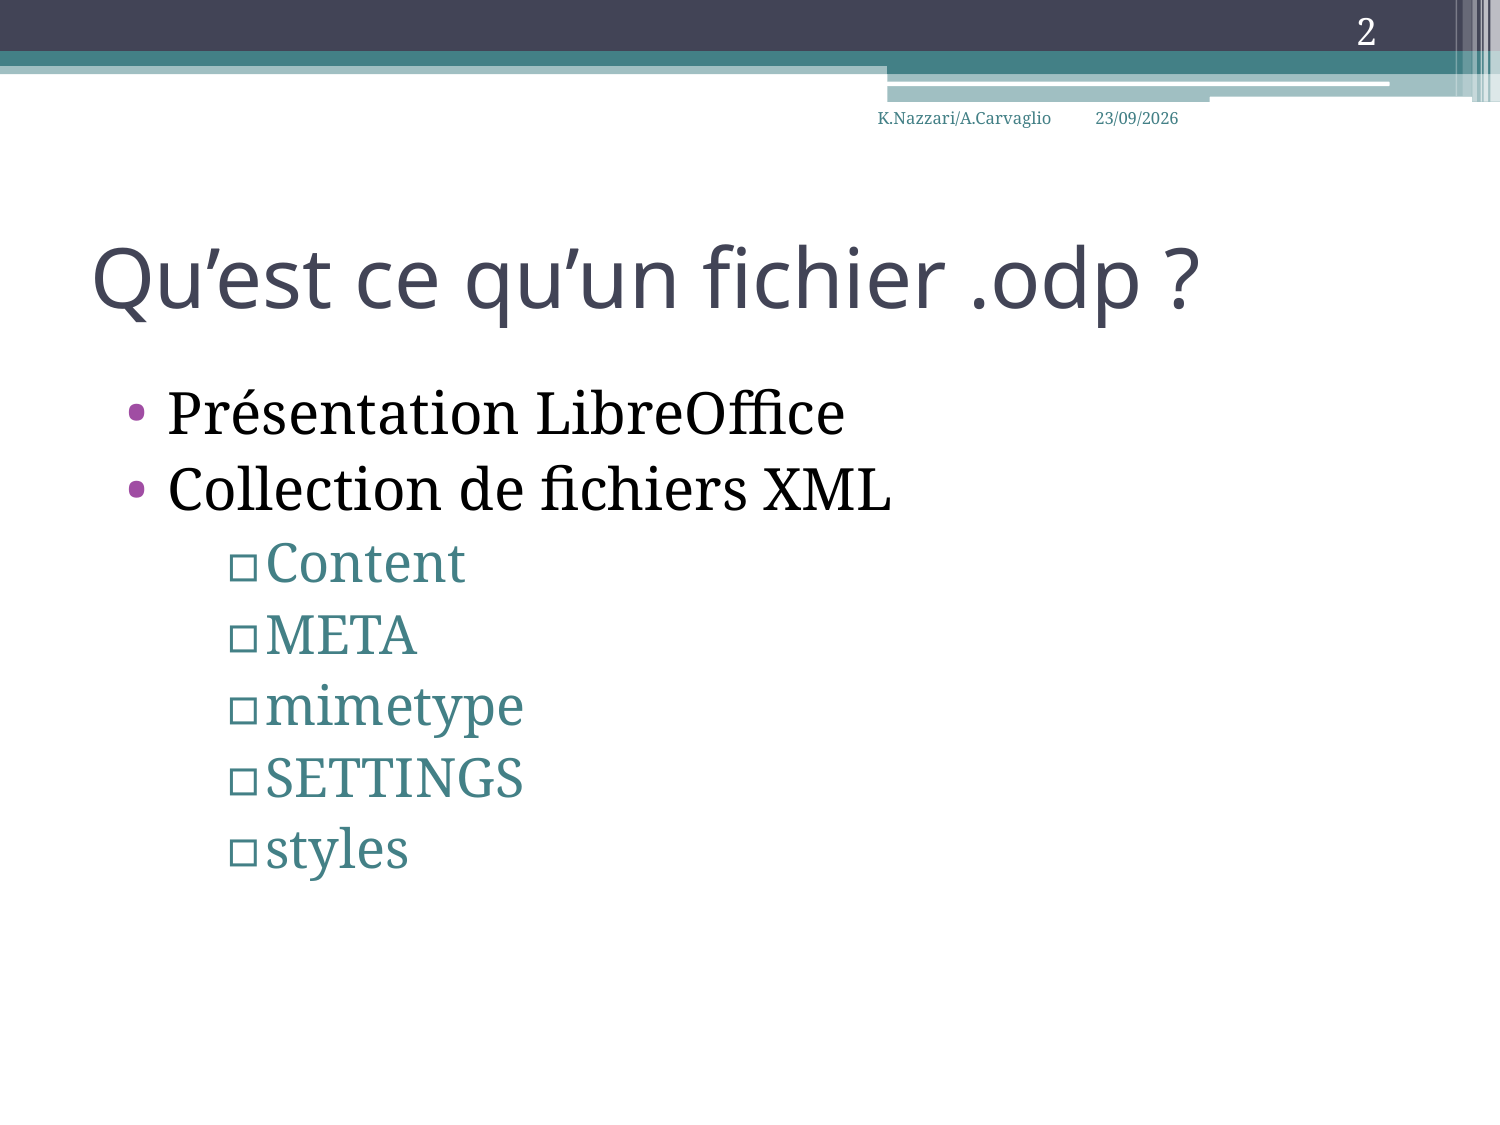

K.Nazzari/A.Carvaglio
# Qu’est ce qu’un fichier .odp ?
Présentation LibreOffice
Collection de fichiers XML
Content
META
mimetype
SETTINGS
styles